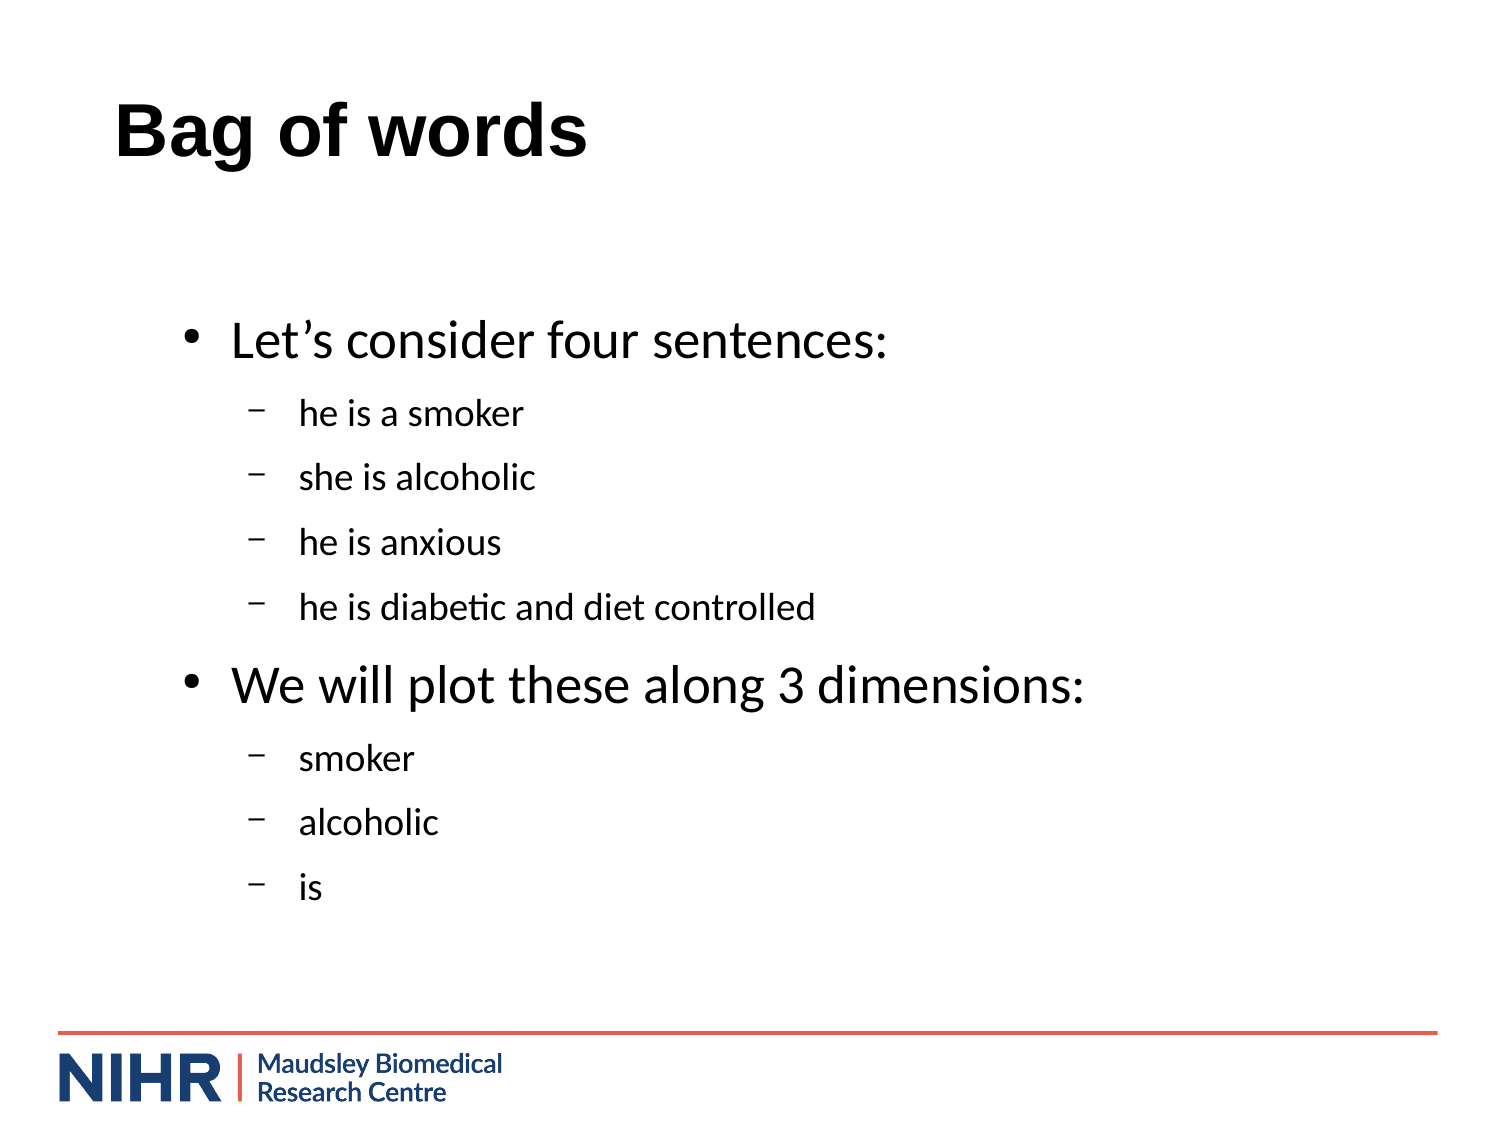

Bag of words
# Let’s consider four sentences:
he is a smoker
she is alcoholic
he is anxious
he is diabetic and diet controlled
We will plot these along 3 dimensions:
smoker
alcoholic
is